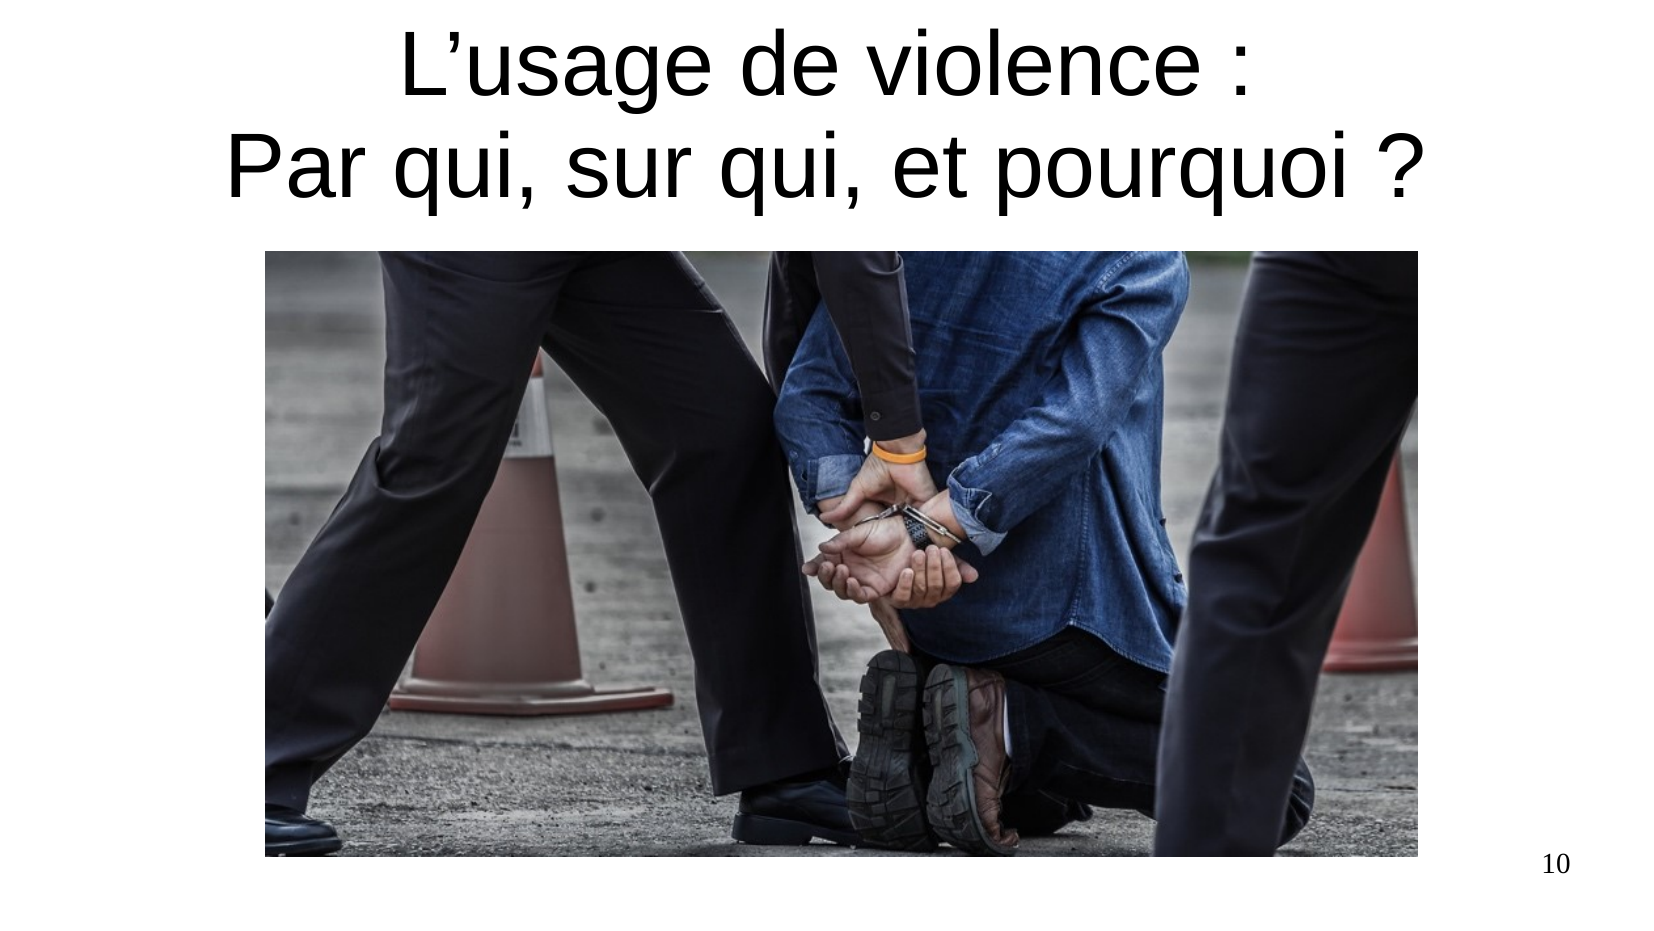

# L’usage de violence : Par qui, sur qui, et pourquoi ?
10